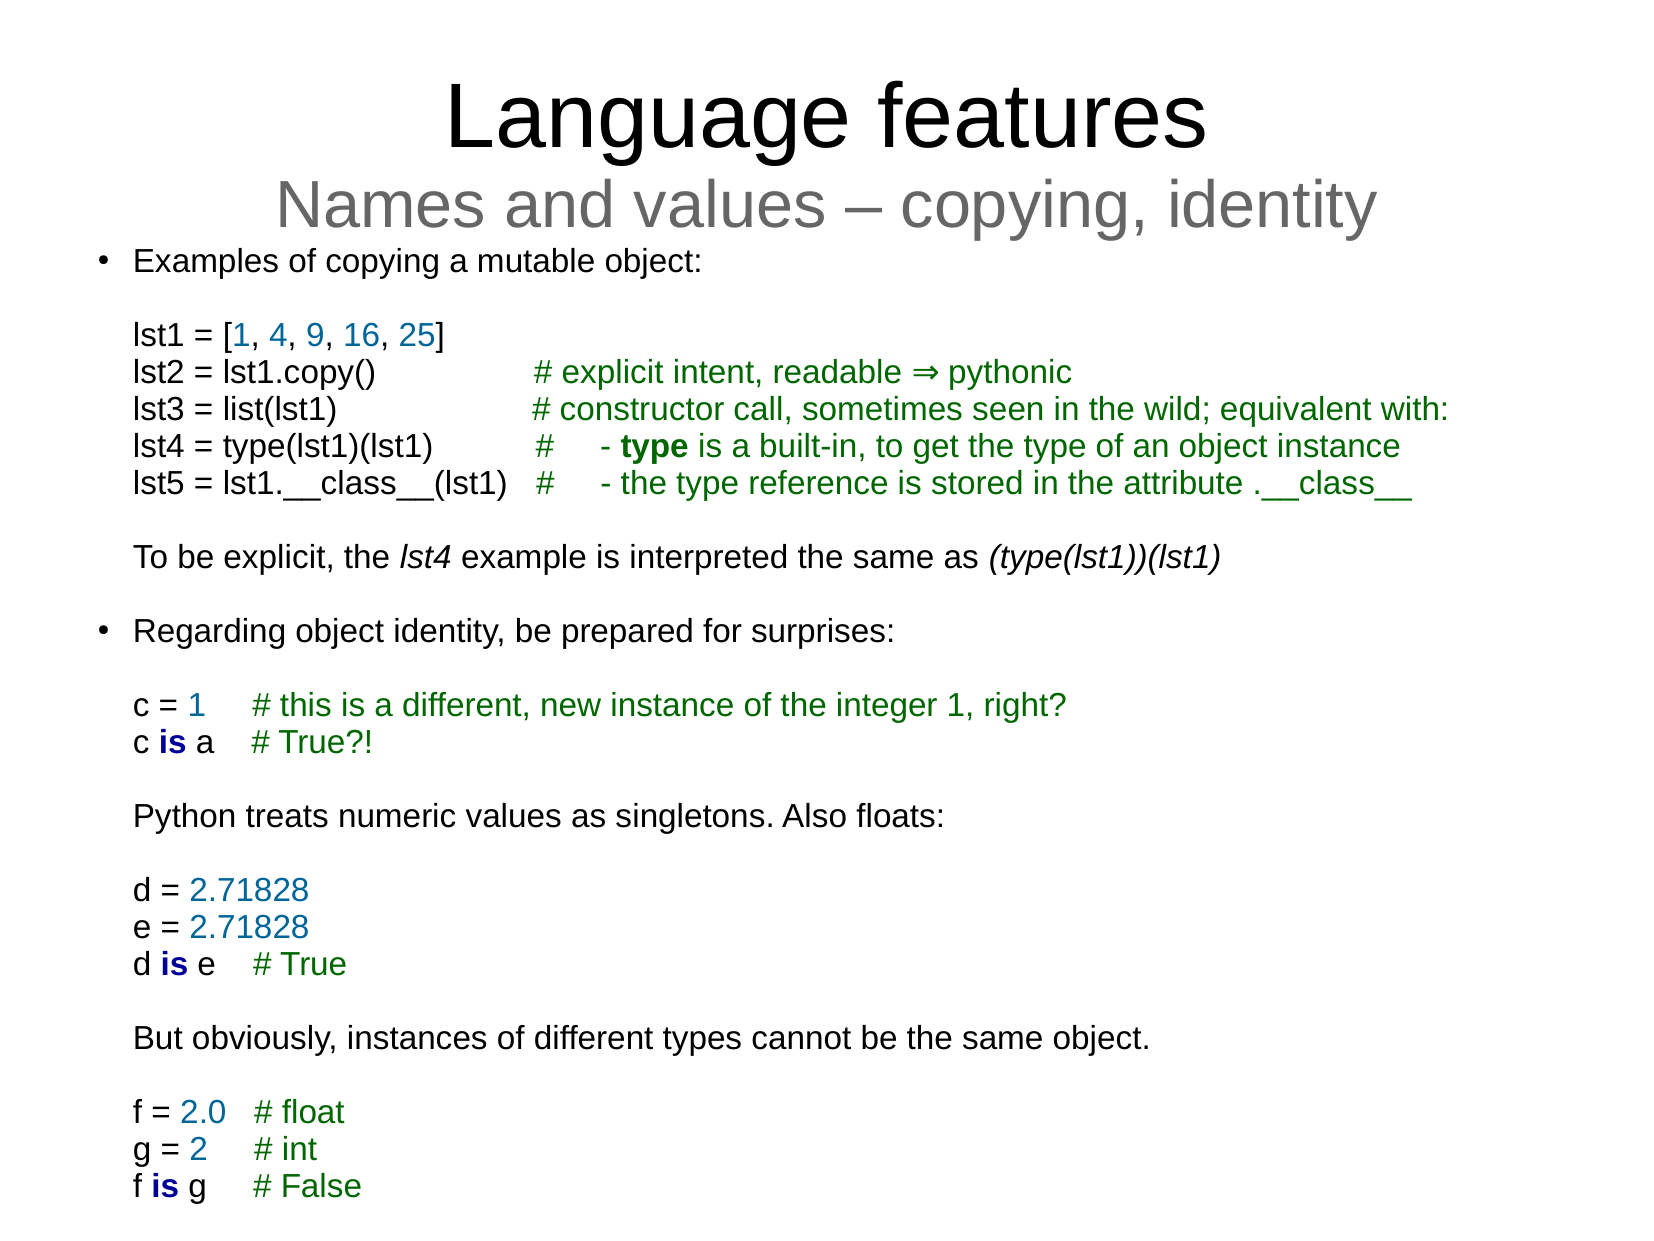

# Language features Names and values – copying, identity
Examples of copying a mutable object:
lst1 = [1, 4, 9, 16, 25]
lst2 = lst1.copy() # explicit intent, readable ⇒ pythonic
lst3 = list(lst1) # constructor call, sometimes seen in the wild; equivalent with:
lst4 = type(lst1)(lst1) # - type is a built-in, to get the type of an object instance
lst5 = lst1.__class__(lst1) # - the type reference is stored in the attribute .__class__
To be explicit, the lst4 example is interpreted the same as (type(lst1))(lst1)
Regarding object identity, be prepared for surprises:
c = 1 # this is a different, new instance of the integer 1, right?
c is a # True?!
Python treats numeric values as singletons. Also floats:
d = 2.71828
e = 2.71828
d is e # True
But obviously, instances of different types cannot be the same object.
f = 2.0 # float
g = 2 # int
f is g # False